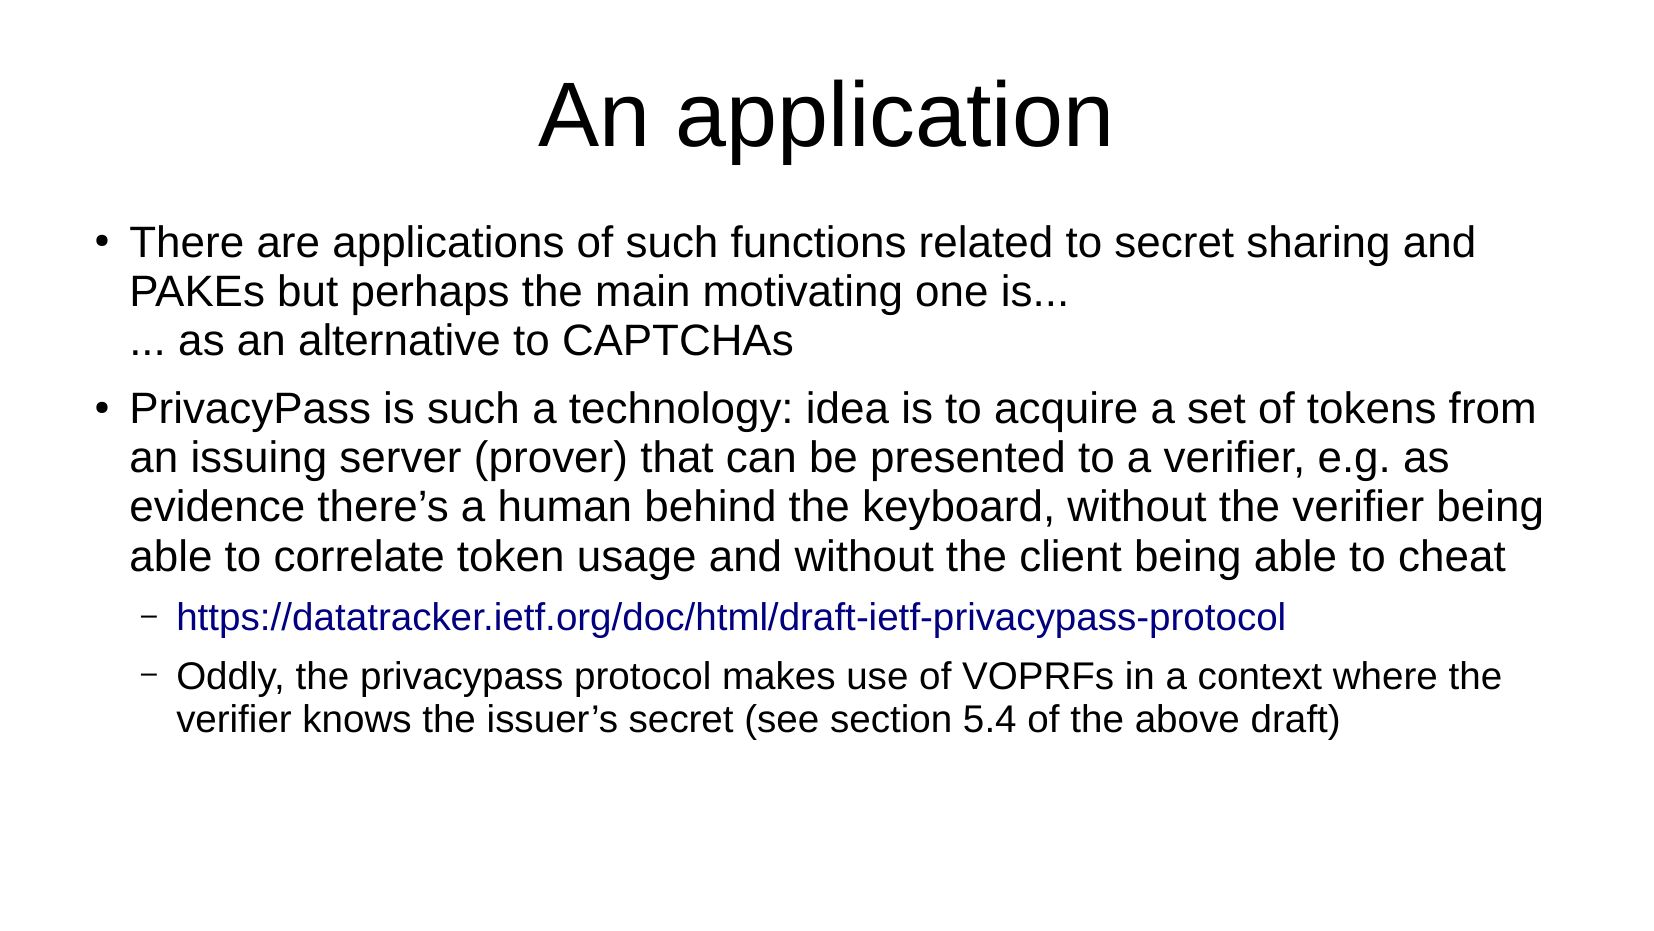

# An application
There are applications of such functions related to secret sharing and PAKEs but perhaps the main motivating one is...
... as an alternative to CAPTCHAs
PrivacyPass is such a technology: idea is to acquire a set of tokens from an issuing server (prover) that can be presented to a verifier, e.g. as evidence there’s a human behind the keyboard, without the verifier being able to correlate token usage and without the client being able to cheat
https://datatracker.ietf.org/doc/html/draft-ietf-privacypass-protocol
Oddly, the privacypass protocol makes use of VOPRFs in a context where the verifier knows the issuer’s secret (see section 5.4 of the above draft)